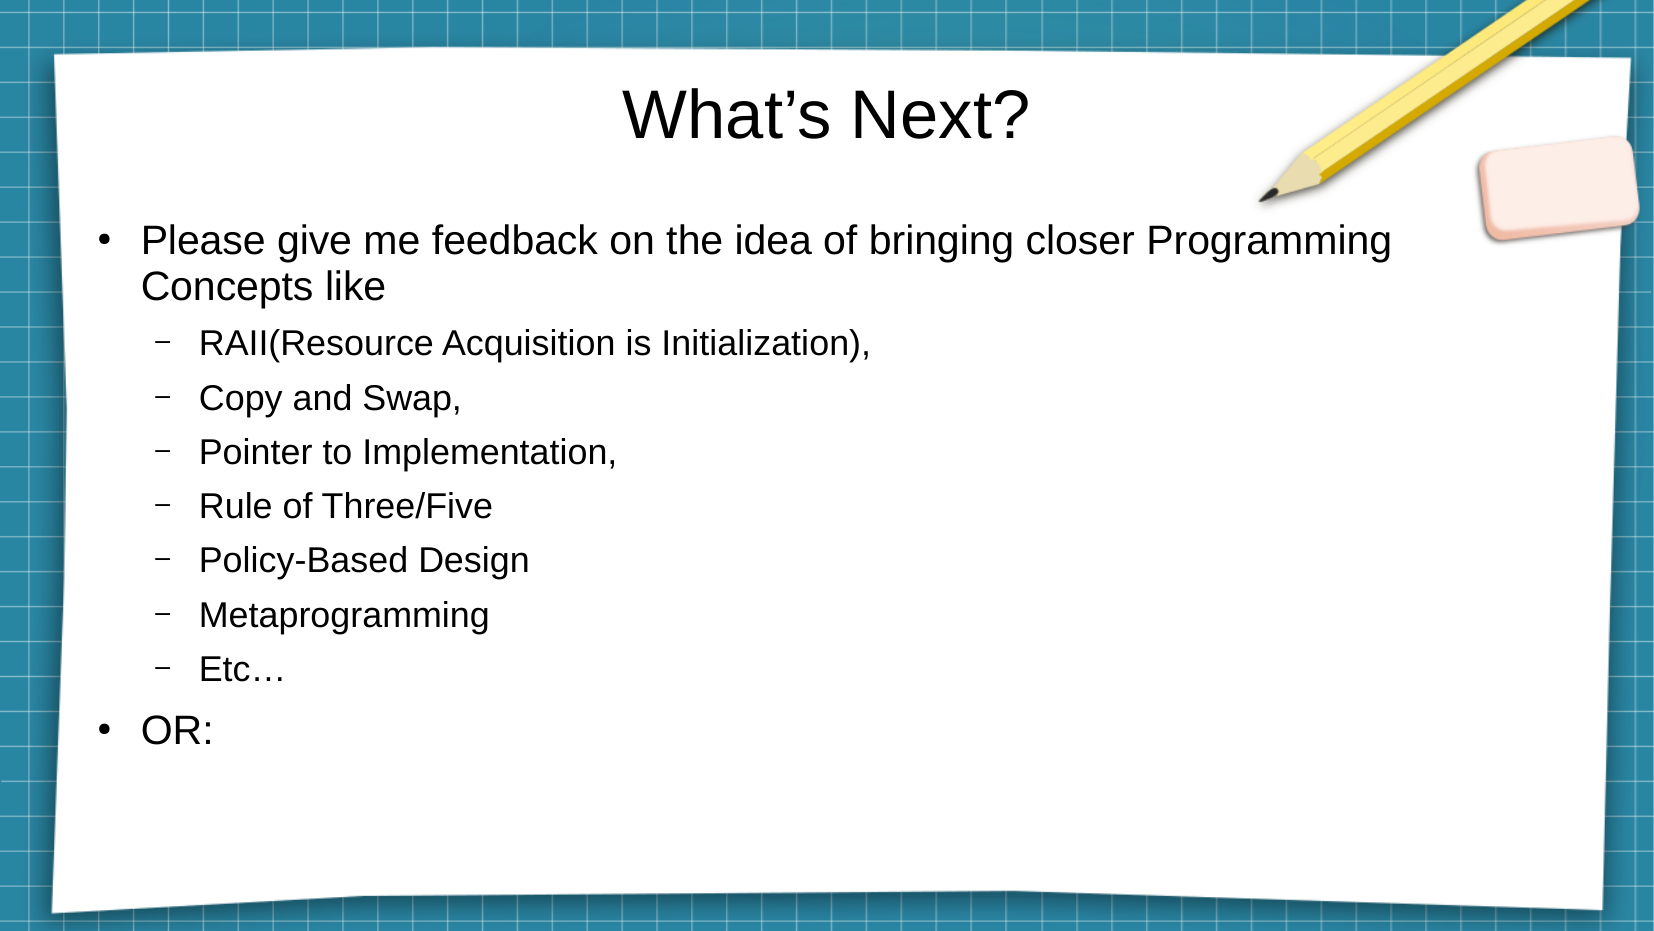

# What’s Next?
Please give me feedback on the idea of bringing closer Programming Concepts like
RAII(Resource Acquisition is Initialization),
Copy and Swap,
Pointer to Implementation,
Rule of Three/Five
Policy-Based Design
Metaprogramming
Etc…
OR: